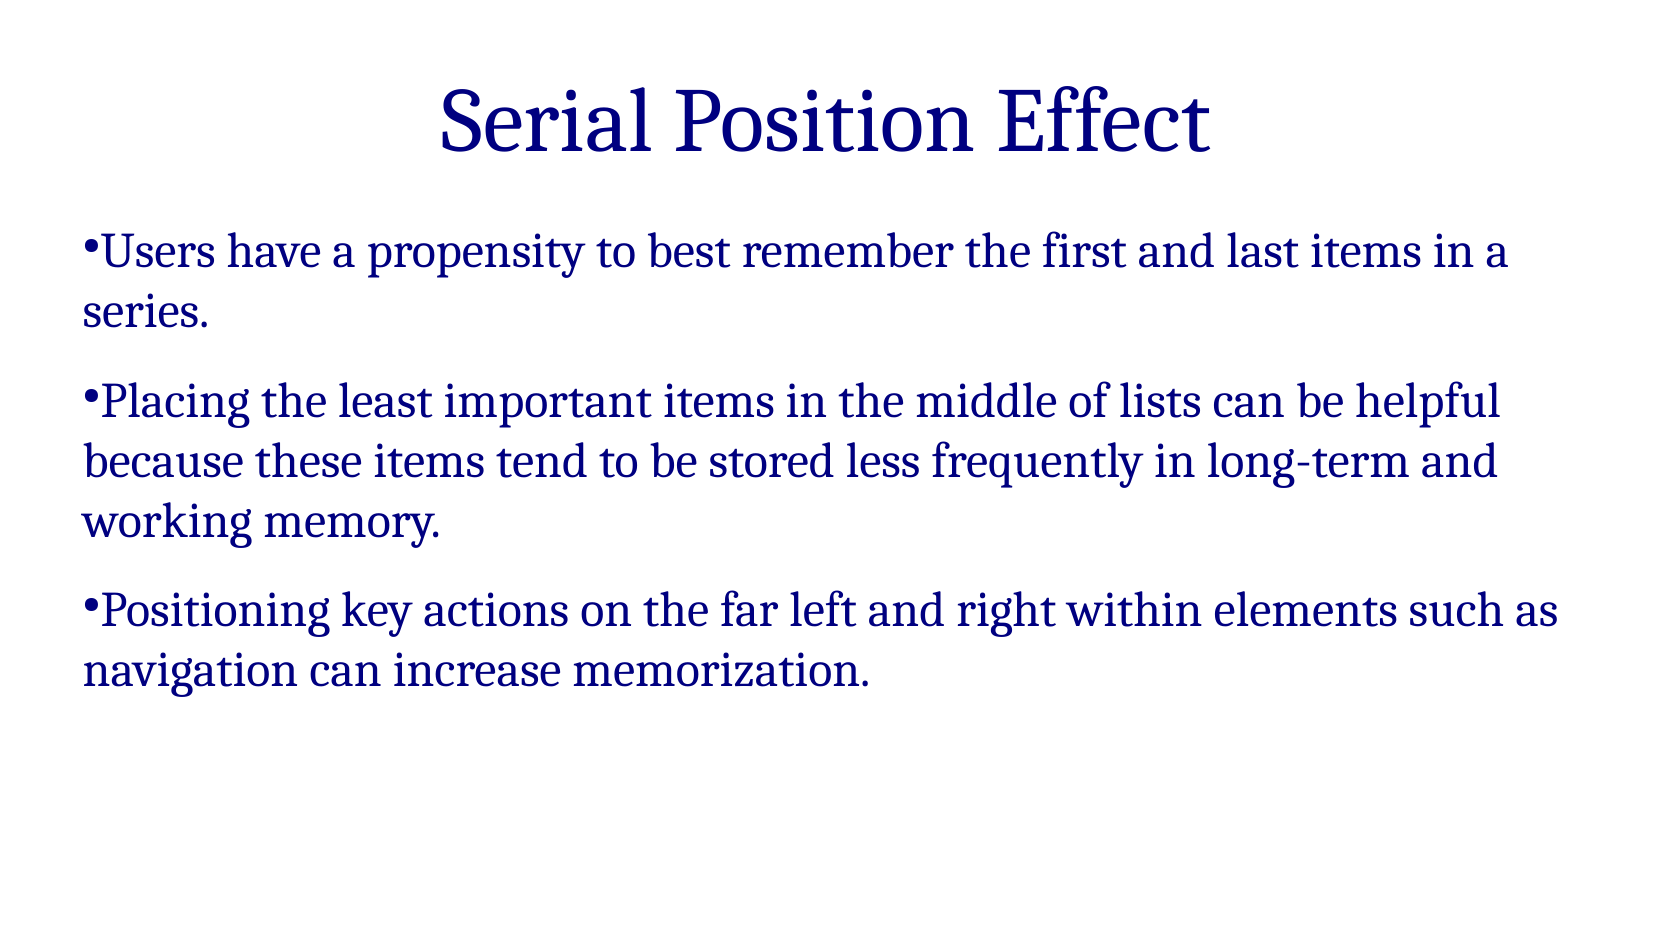

# Serial Position Effect
Users have a propensity to best remember the first and last items in a series.
Placing the least important items in the middle of lists can be helpful because these items tend to be stored less frequently in long-term and working memory.
Positioning key actions on the far left and right within elements such as navigation can increase memorization.